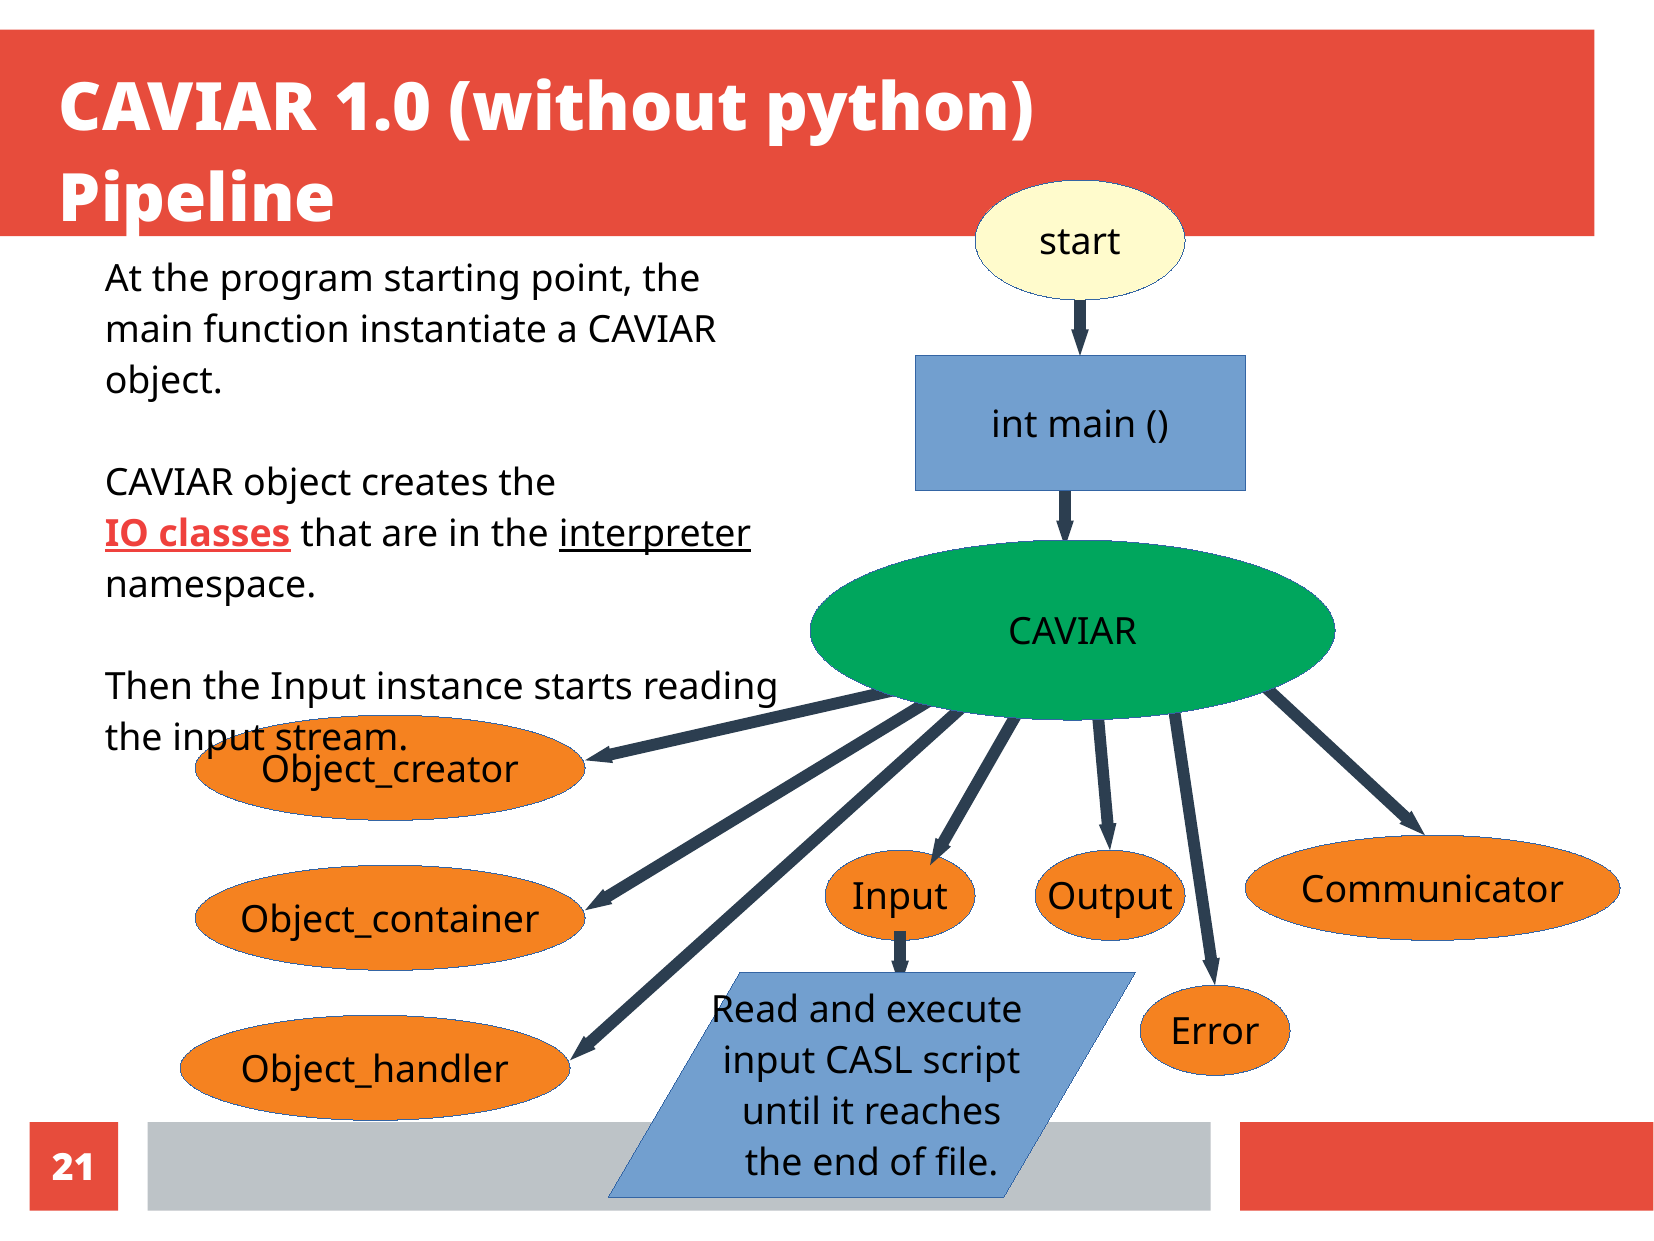

# CAVIAR 1.0 (without python) Pipeline
start
At the program starting point, the main function instantiate a CAVIAR object.
CAVIAR object creates the
IO classes that are in the interpreter namespace.
Then the Input instance starts reading the input stream.
int main ()
CAVIAR
Object_creator
Communicator
Input
Output
Object_container
Read and execute
input CASL script
until it reaches
the end of file.
Error
Object_handler
21